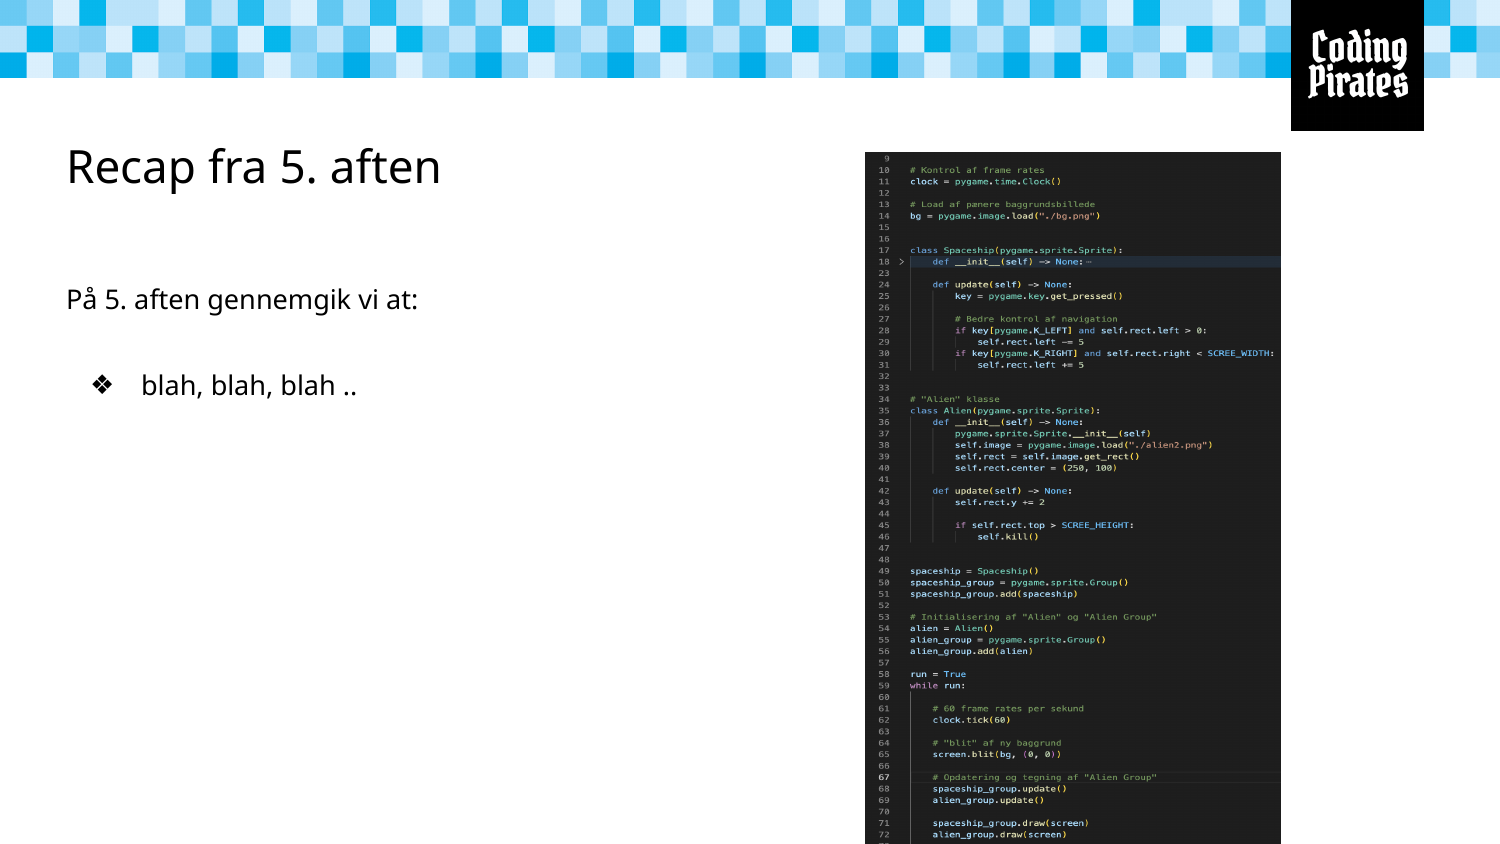

# Recap fra 5. aften
På 5. aften gennemgik vi at:
blah, blah, blah ..